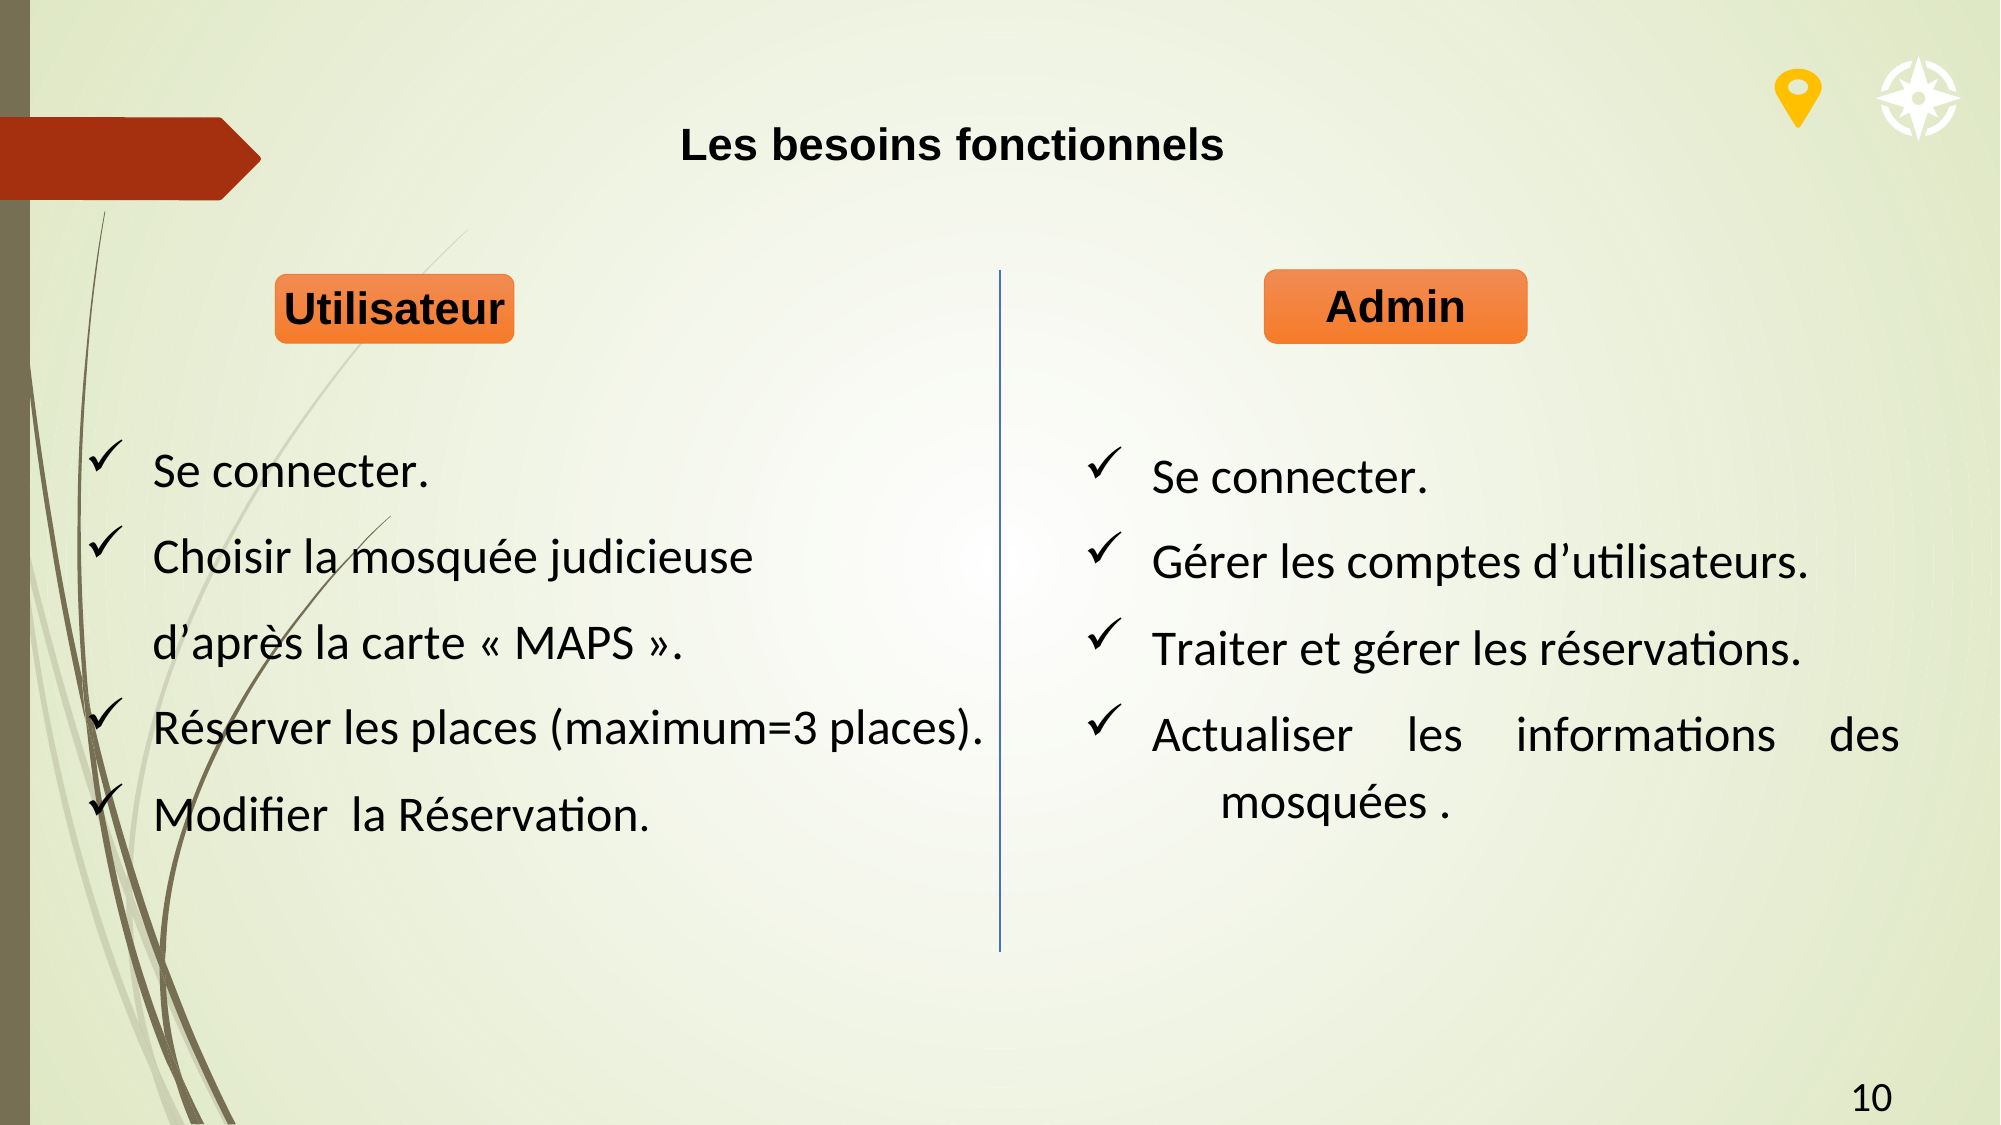

Les besoins fonctionnels
Admin
Utilisateur
Se connecter.
Choisir la mosquée judicieuse
 d’après la carte « MAPS ».
Réserver les places (maximum=3 places).
Modifier la Réservation.
Se connecter.
Gérer les comptes d’utilisateurs.
Traiter et gérer les réservations.
Actualiser les informations des mosquées .
10